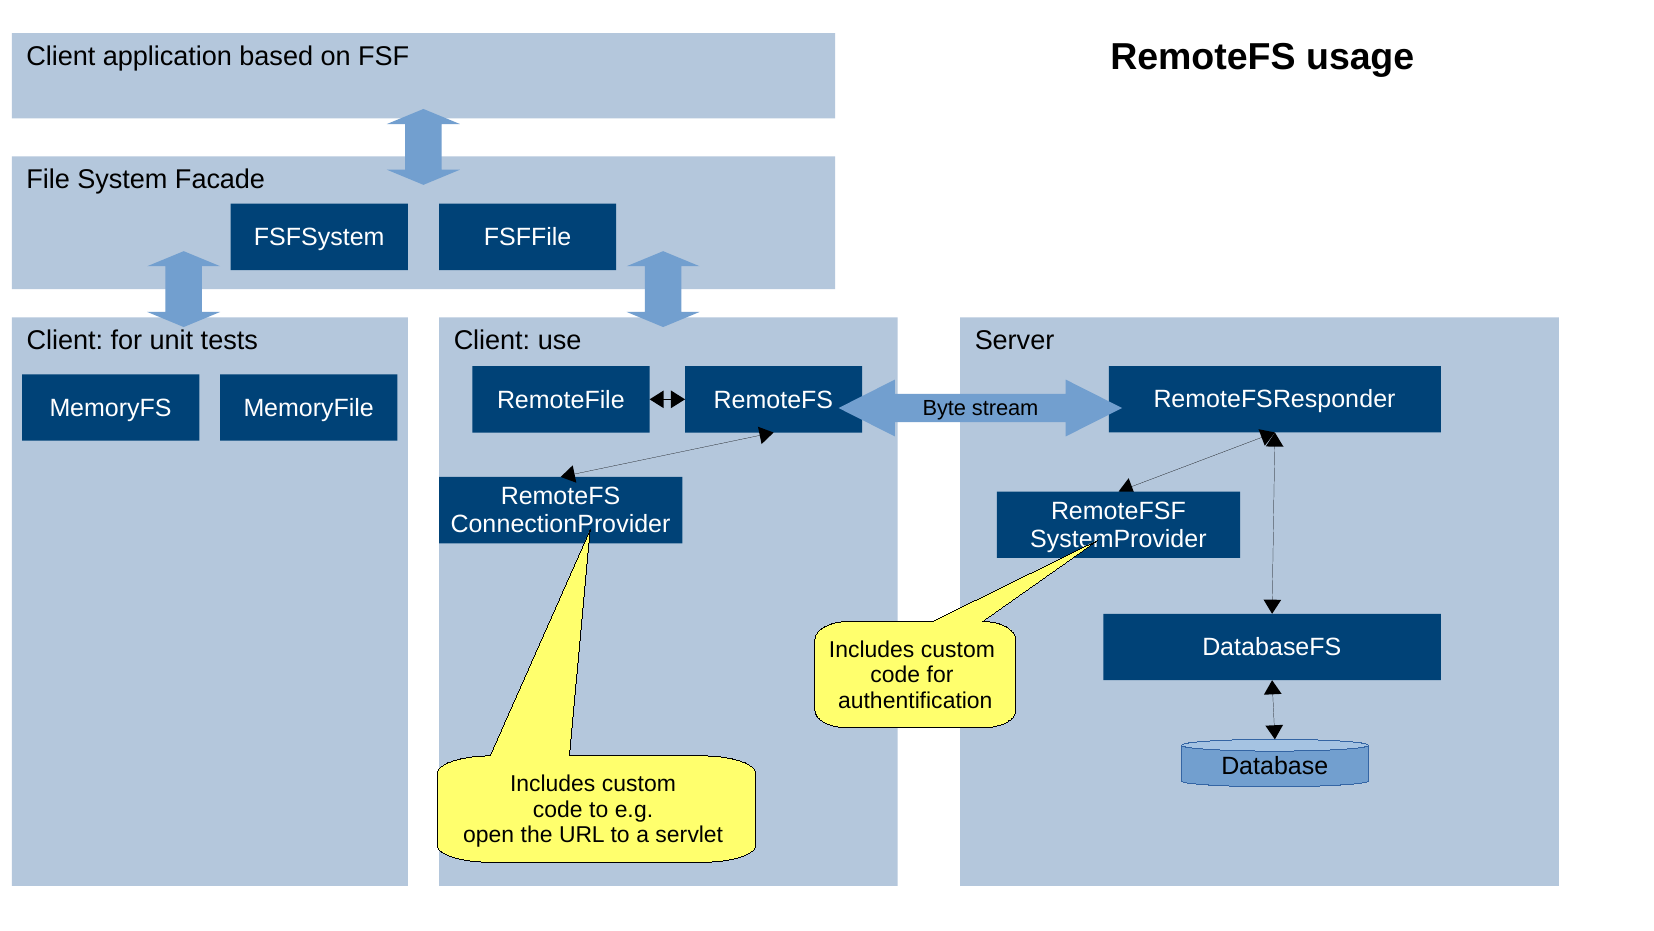

RemoteFS usage
Client application based on FSF
File System Facade
FSFSystem
FSFFile
Client: for unit tests
Client: use
Server
RemoteFile
RemoteFS
RemoteFSResponder
MemoryFS
MemoryFile
Byte stream
RemoteFS
ConnectionProvider
RemoteFSF
SystemProvider
DatabaseFS
Includes custom
code for
authentification
Database
Includes custom
code to e.g.
open the URL to a servlet